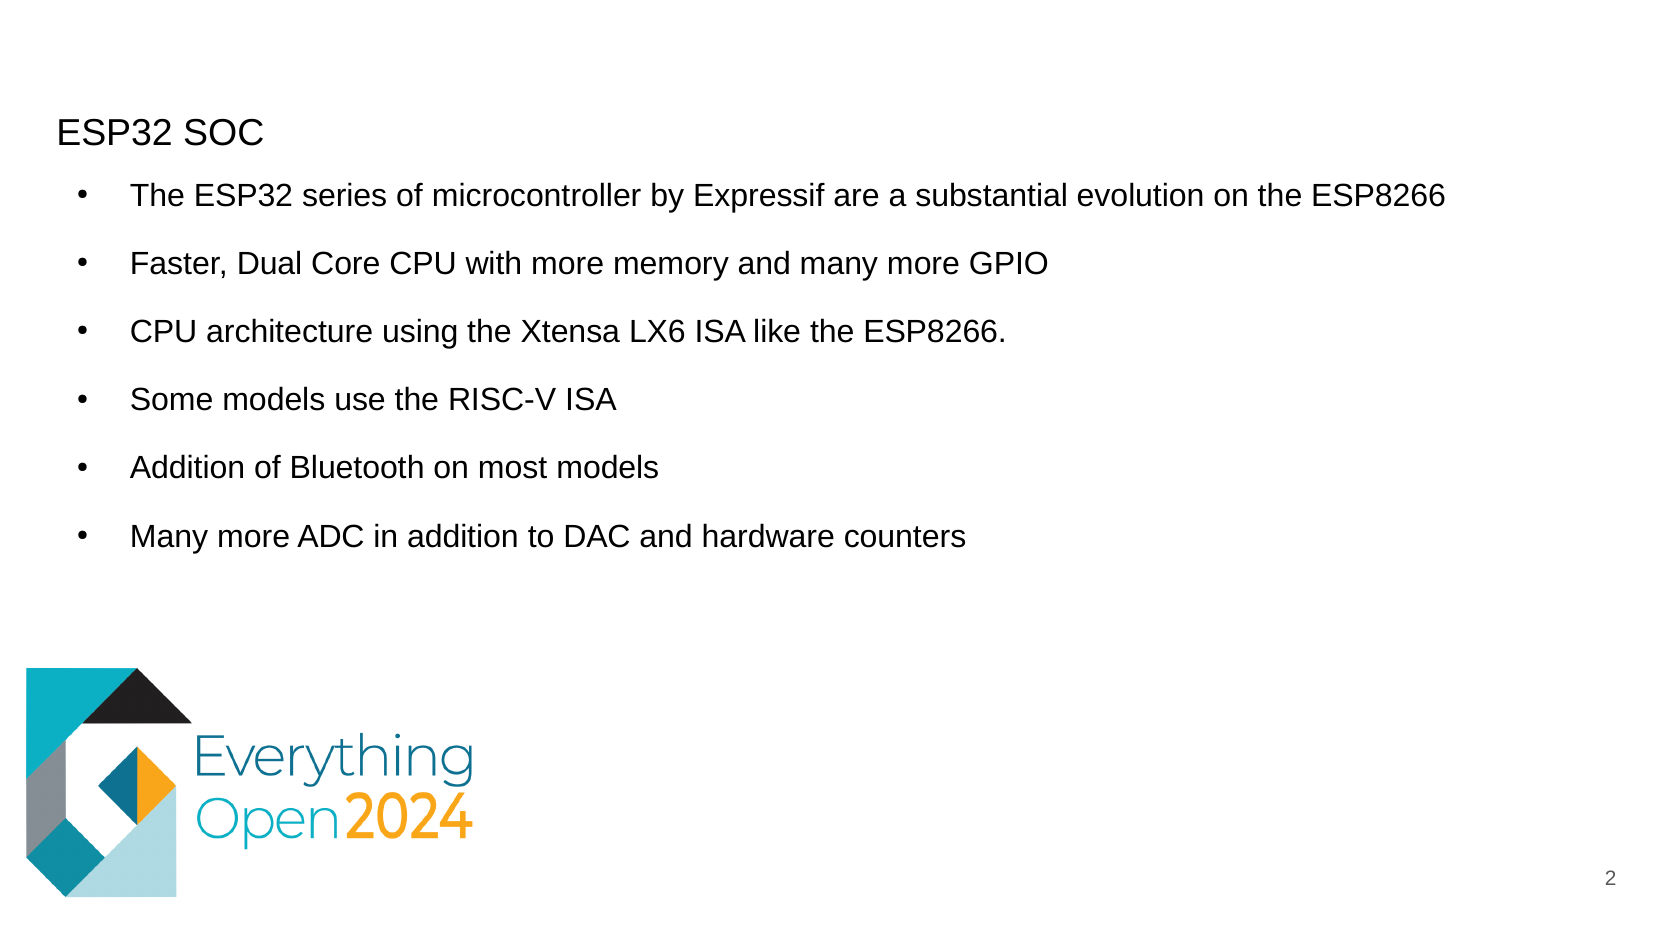

# ESP32 SOC
The ESP32 series of microcontroller by Expressif are a substantial evolution on the ESP8266
Faster, Dual Core CPU with more memory and many more GPIO
CPU architecture using the Xtensa LX6 ISA like the ESP8266.
Some models use the RISC-V ISA
Addition of Bluetooth on most models
Many more ADC in addition to DAC and hardware counters
2